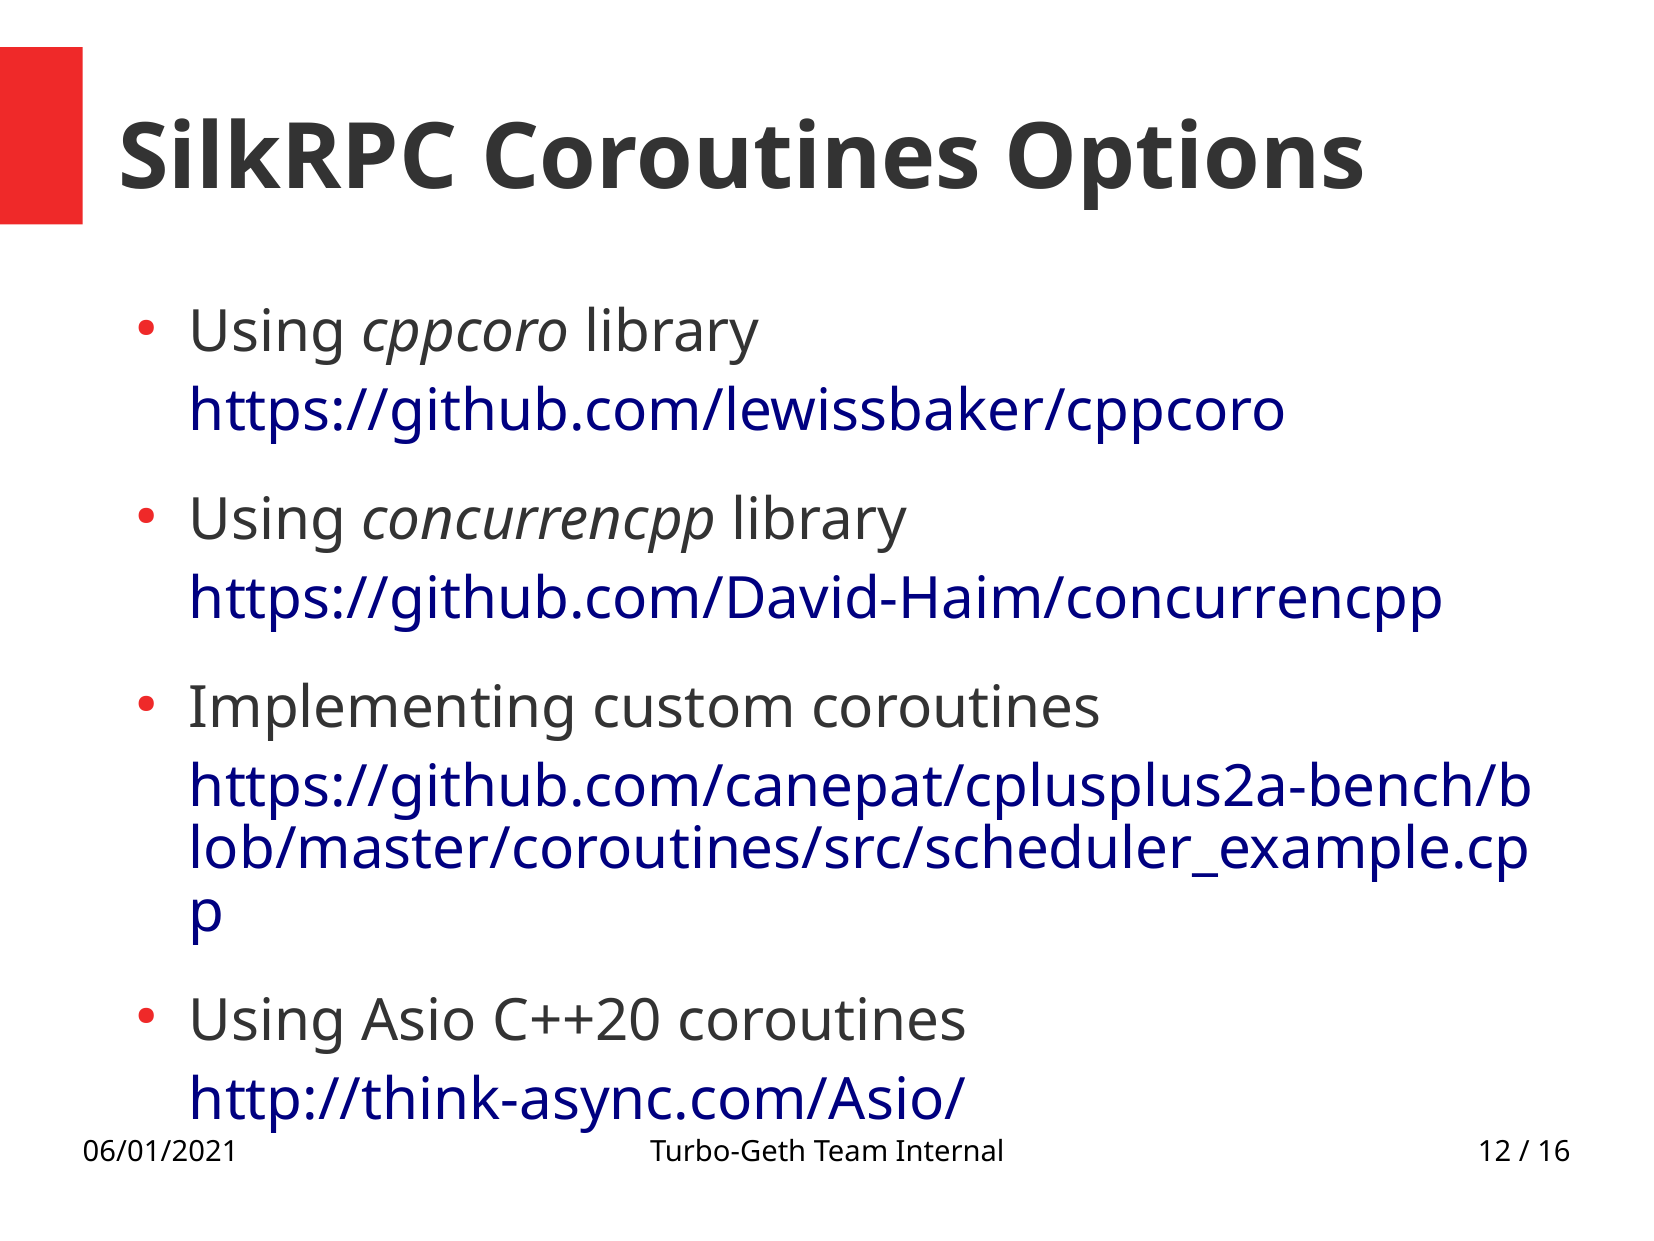

# SilkRPC Coroutines Options
Using cppcoro library https://github.com/lewissbaker/cppcoro
Using concurrencpp library https://github.com/David-Haim/concurrencpp
Implementing custom coroutines https://github.com/canepat/cplusplus2a-bench/blob/master/coroutines/src/scheduler_example.cpp
Using Asio C++20 coroutines http://think-async.com/Asio/
06/01/2021
Turbo-Geth Team Internal
12